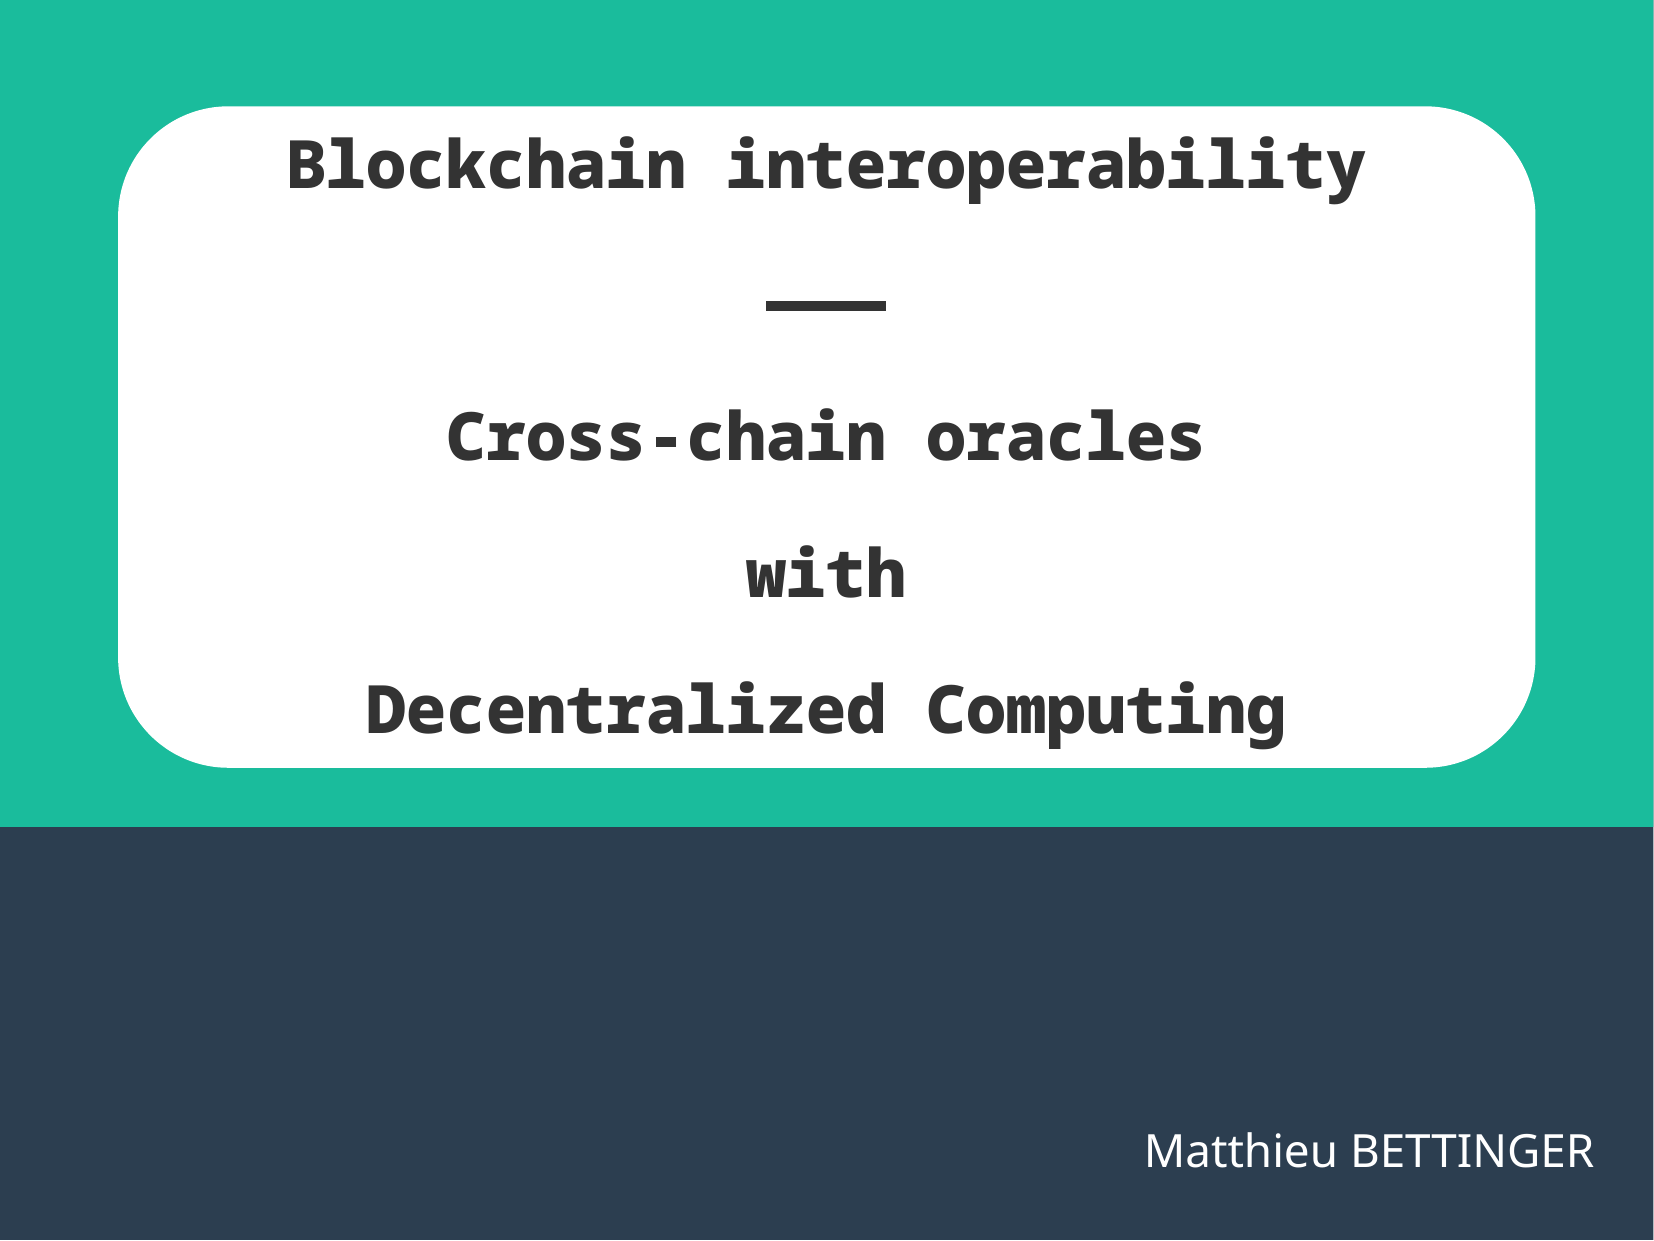

# Blockchain interoperability ——— Cross-chain oracles with Decentralized Computing
Matthieu BETTINGER